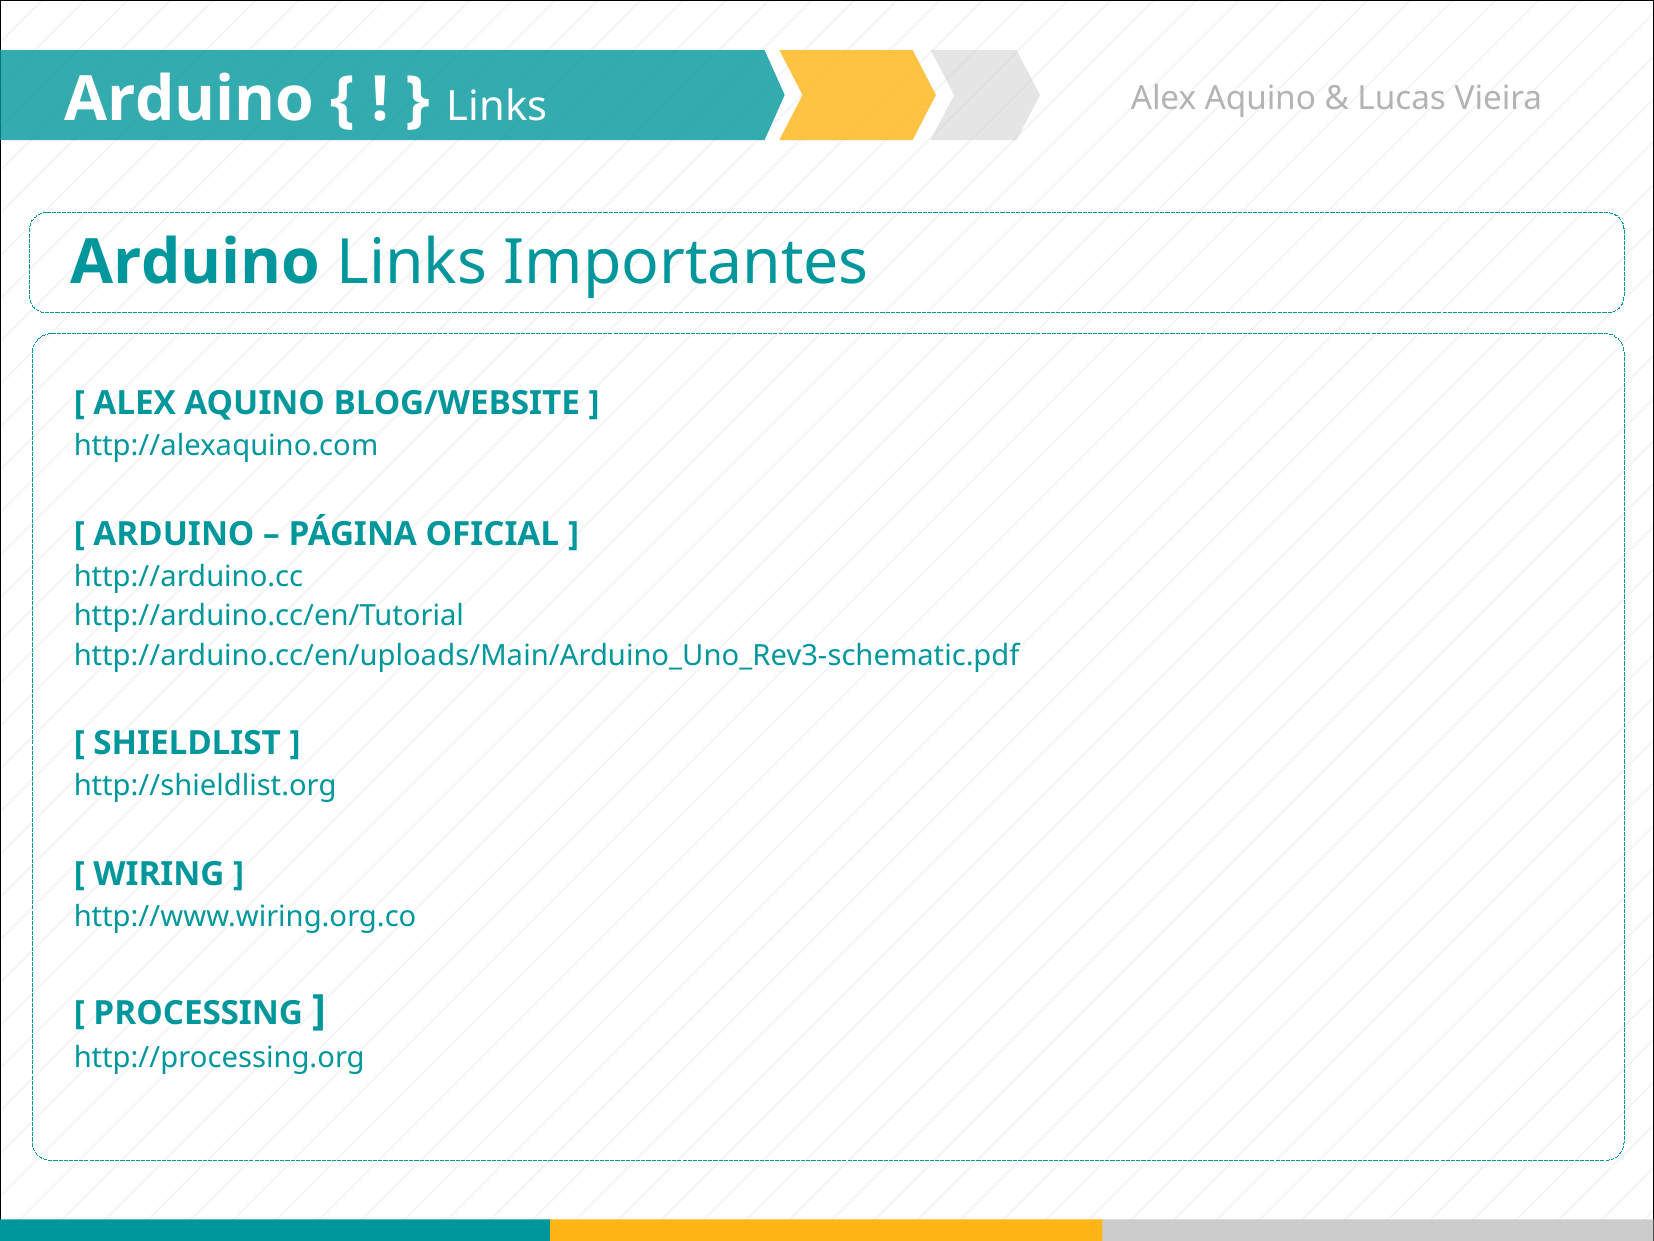

Arduino { ! } Links
Alex Aquino & Lucas Vieira
Arduino Links Importantes
[ ALEX AQUINO BLOG/WEBSITE ]
http://alexaquino.com
[ ARDUINO – PÁGINA OFICIAL ]
http://arduino.cc
http://arduino.cc/en/Tutorial
http://arduino.cc/en/uploads/Main/Arduino_Uno_Rev3-schematic.pdf
[ SHIELDLIST ]
http://shieldlist.org
[ WIRING ]
http://www.wiring.org.co
[ PROCESSING ]
http://processing.org